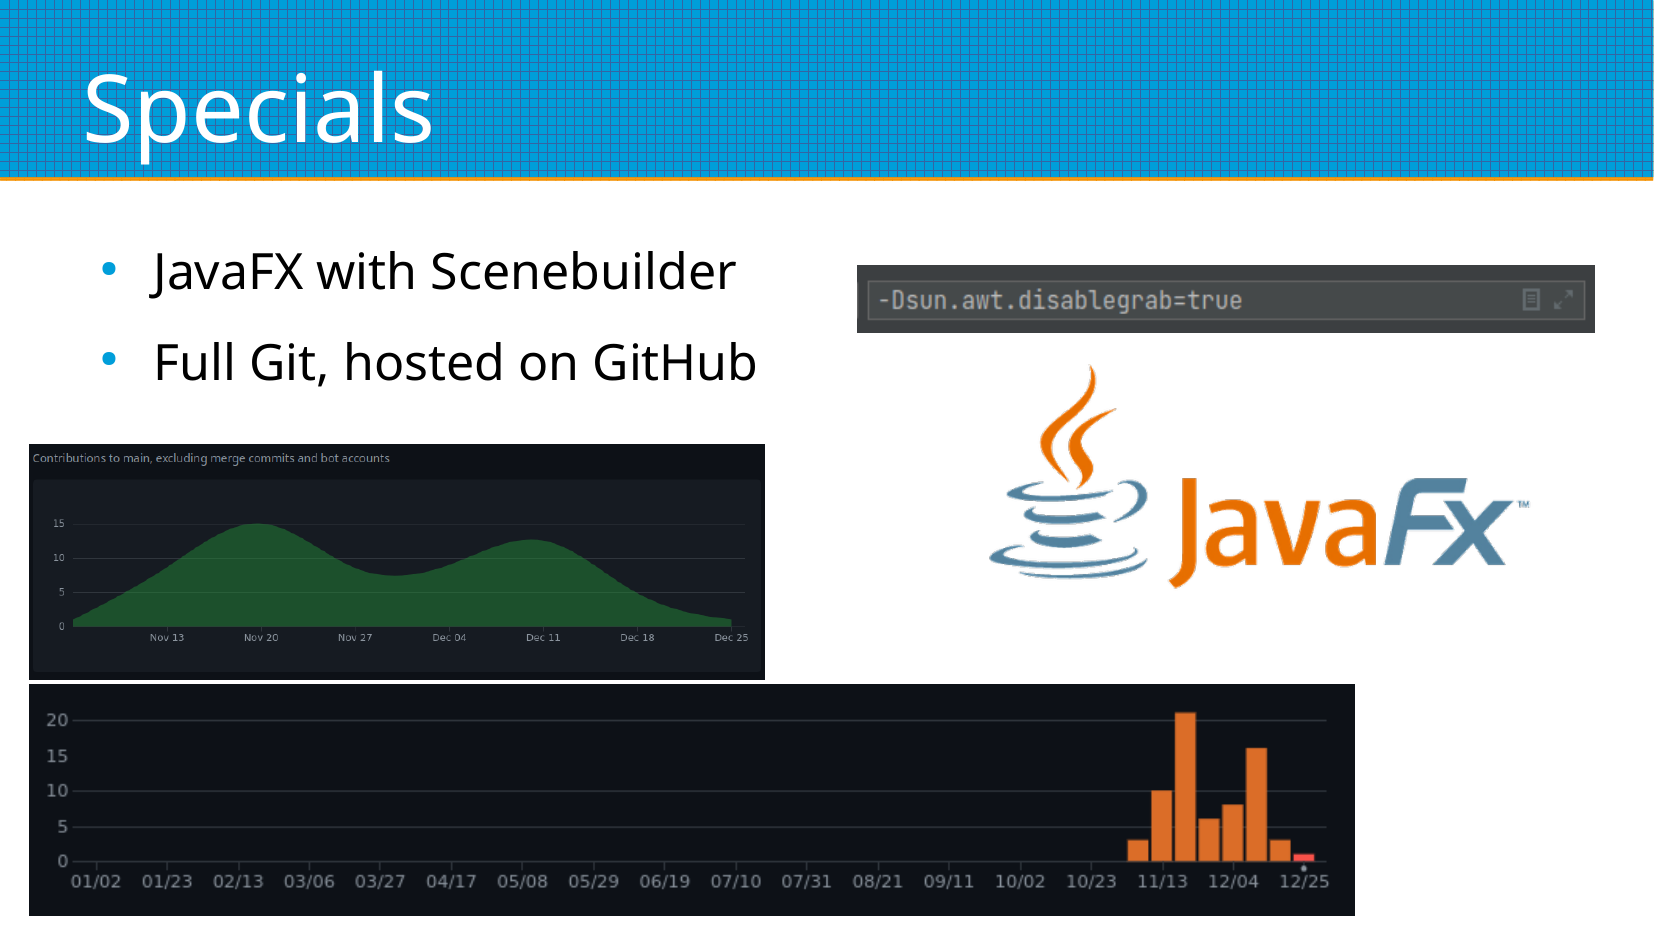

# Specials
JavaFX with Scenebuilder
Full Git, hosted on GitHub